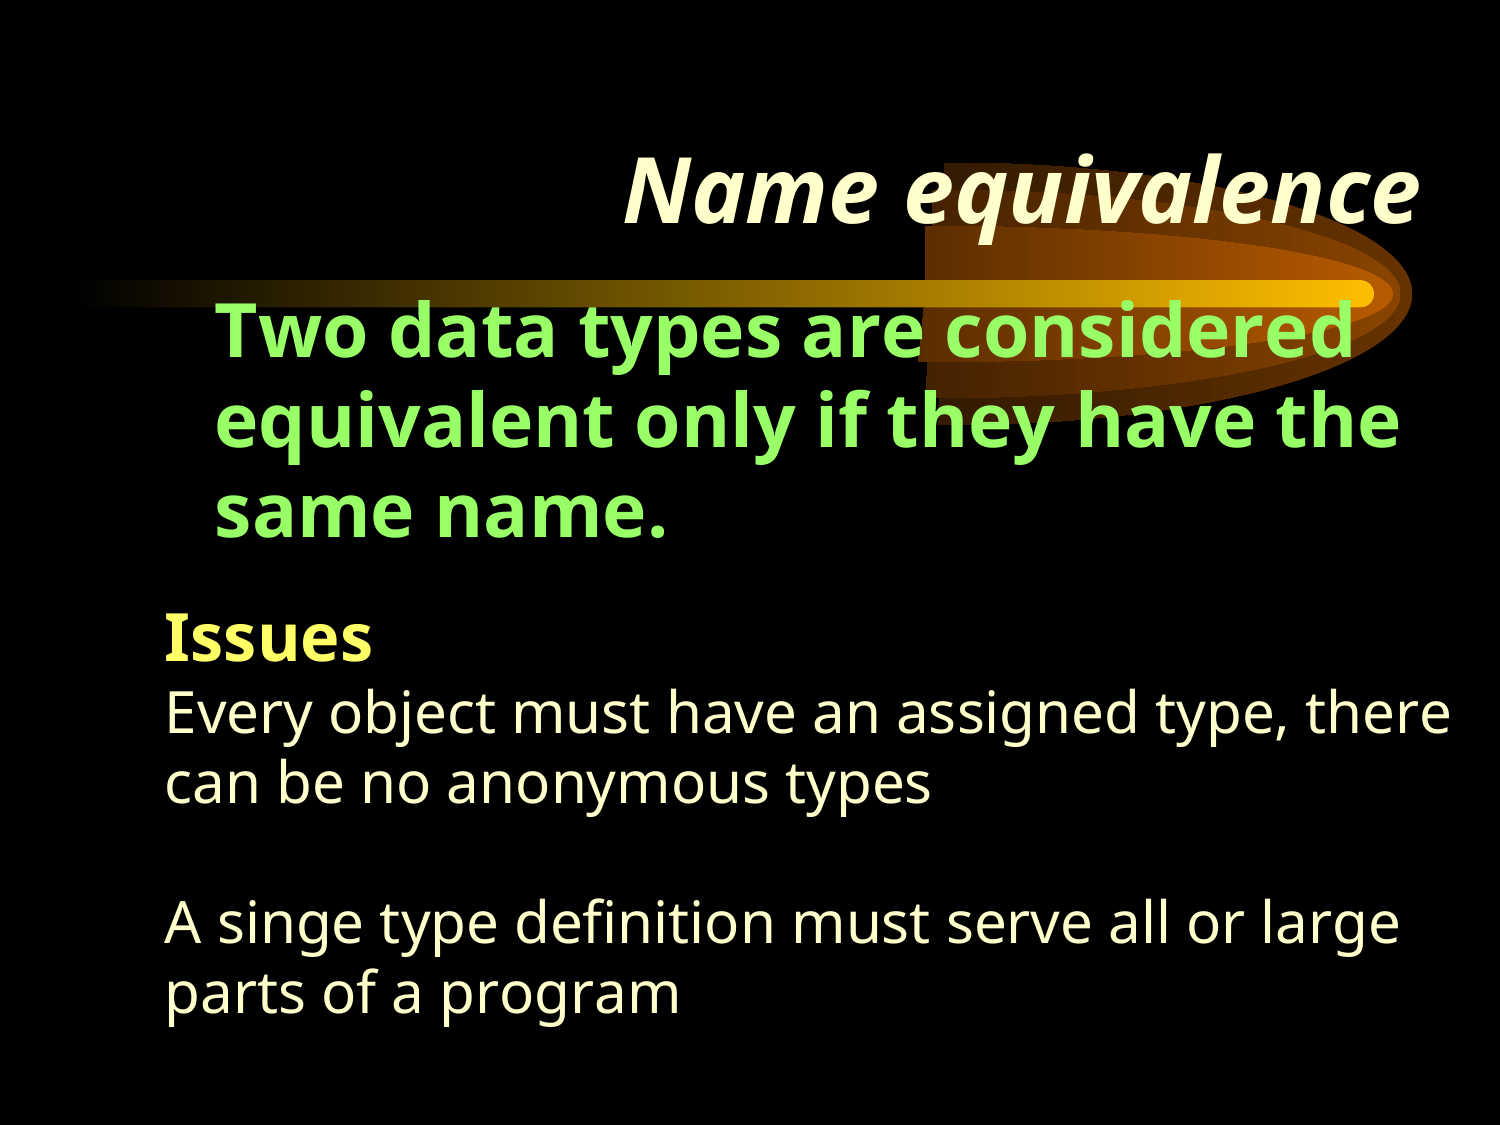

# Name equivalence
Two data types are considered equivalent only if they have the same name.
Issues
Every object must have an assigned type, there can be no anonymous types
A singe type definition must serve all or large parts of a program